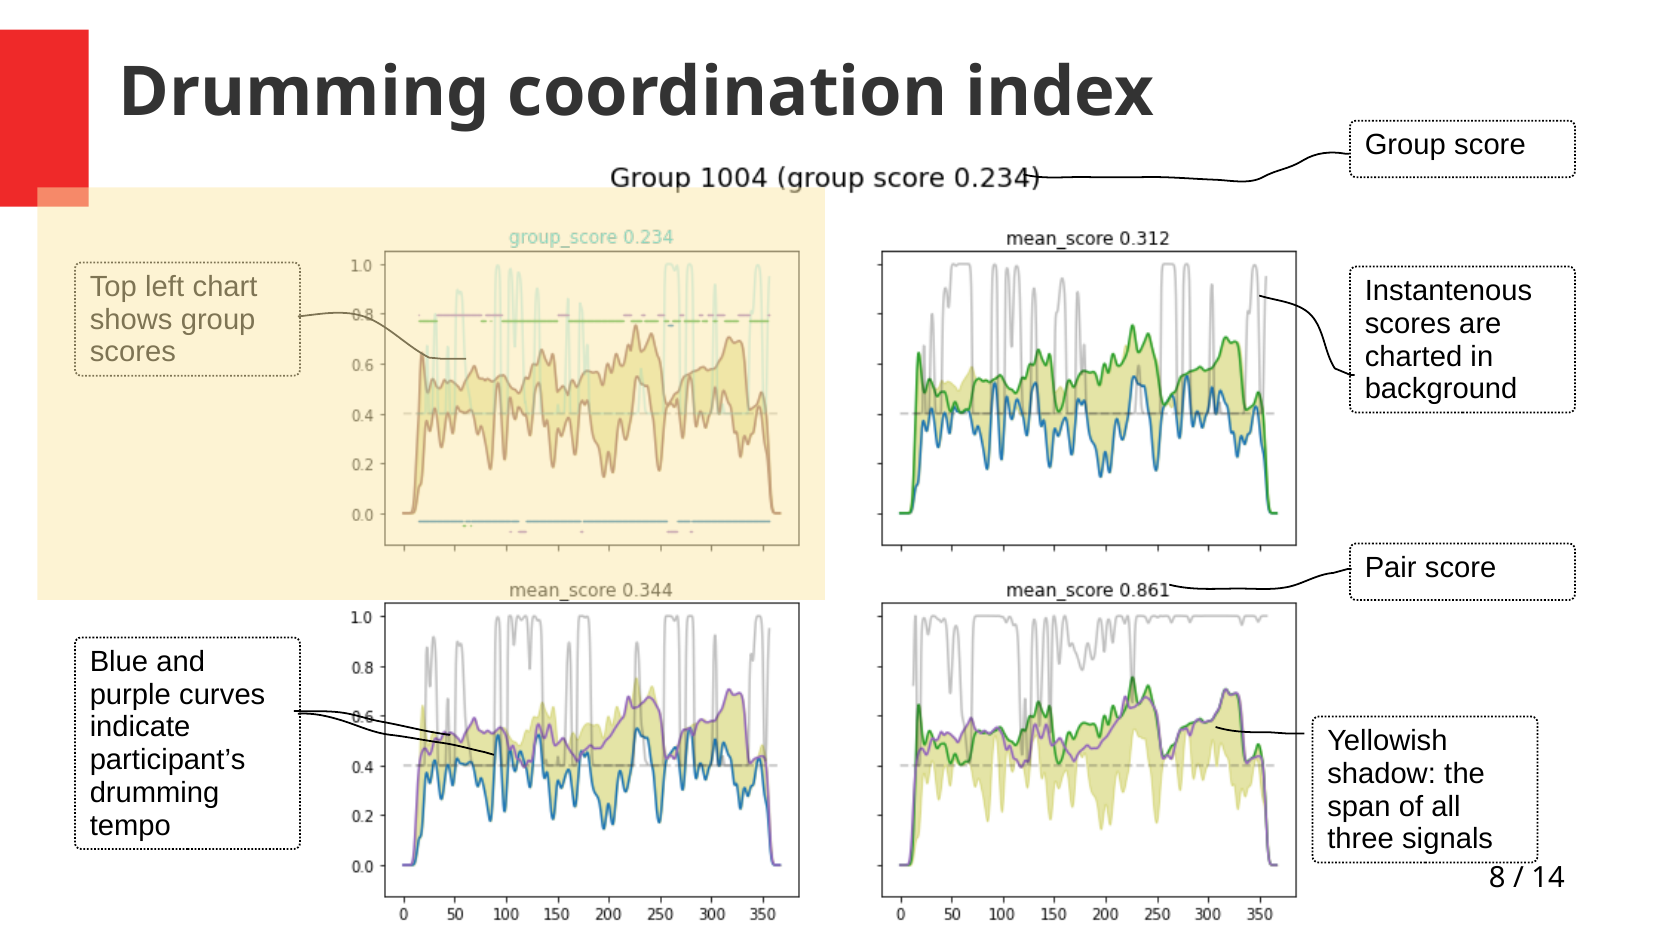

# Drumming coordination index
Group score
Top left chart shows group scores
Instantenous scores are charted in background
Pair score
Blue and purple curves indicate participant’s drumming tempo
Yellowish shadow: the span of all three signals
8